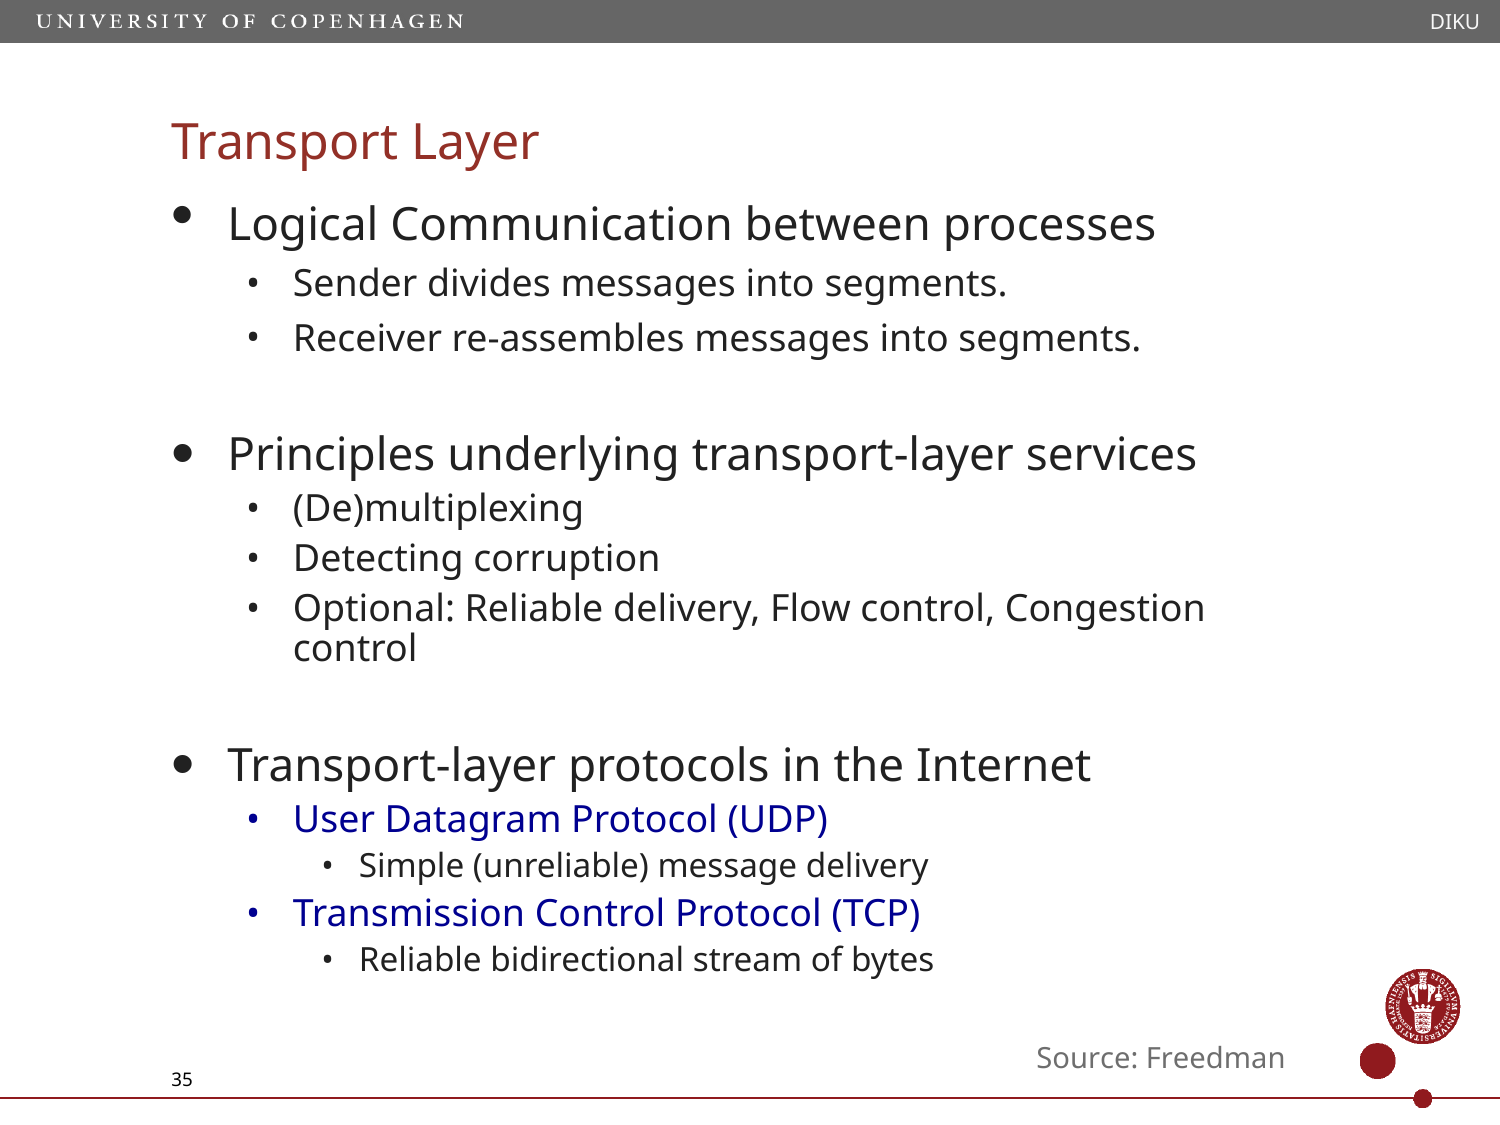

DIKU
# Transport Layer
Logical Communication between processes
Sender divides messages into segments.
Receiver re-assembles messages into segments.
Principles underlying transport-layer services
(De)multiplexing
Detecting corruption
Optional: Reliable delivery, Flow control, Congestion control
Transport-layer protocols in the Internet
User Datagram Protocol (UDP)
Simple (unreliable) message delivery
Transmission Control Protocol (TCP)
Reliable bidirectional stream of bytes
Source: Freedman